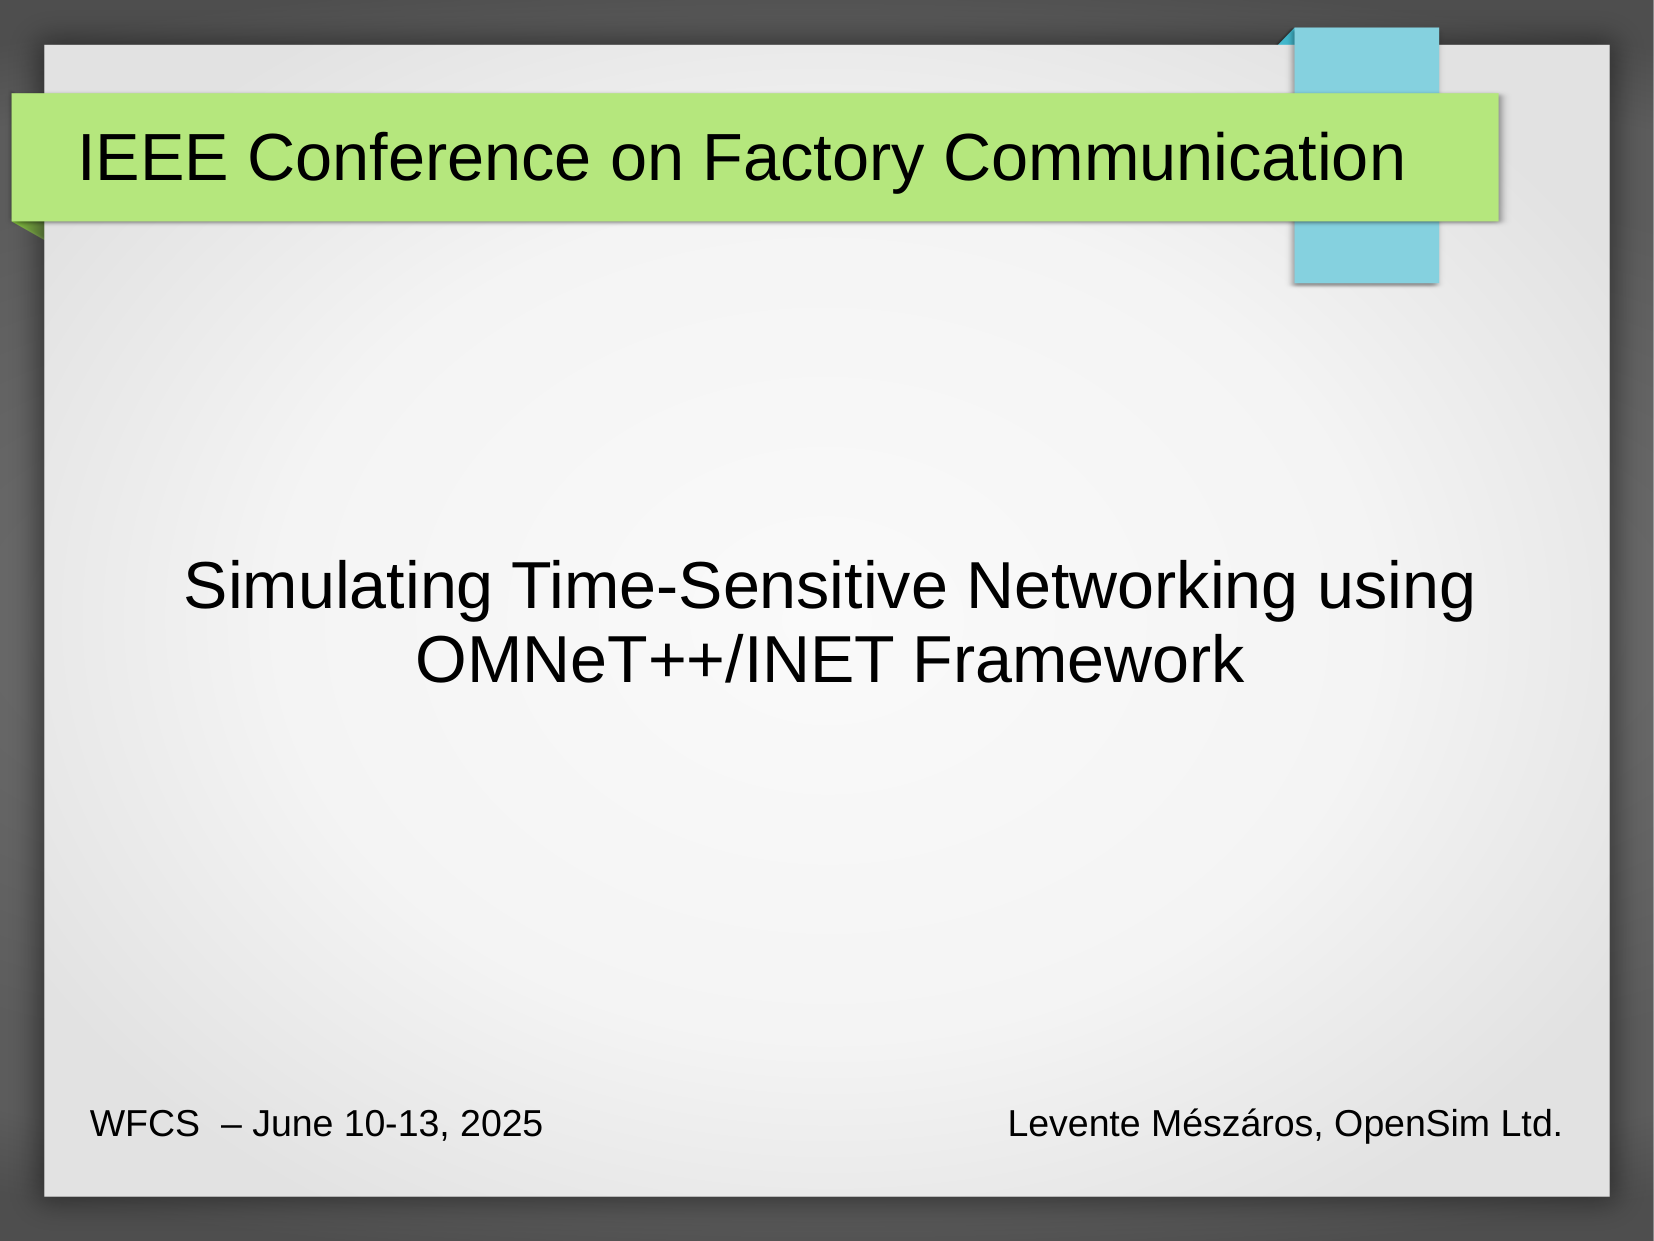

IEEE Conference on Factory Communication
# Simulating Time-Sensitive Networking using OMNeT++/INET Framework
WFCS – June 10-13, 2025
Levente Mészáros, OpenSim Ltd.